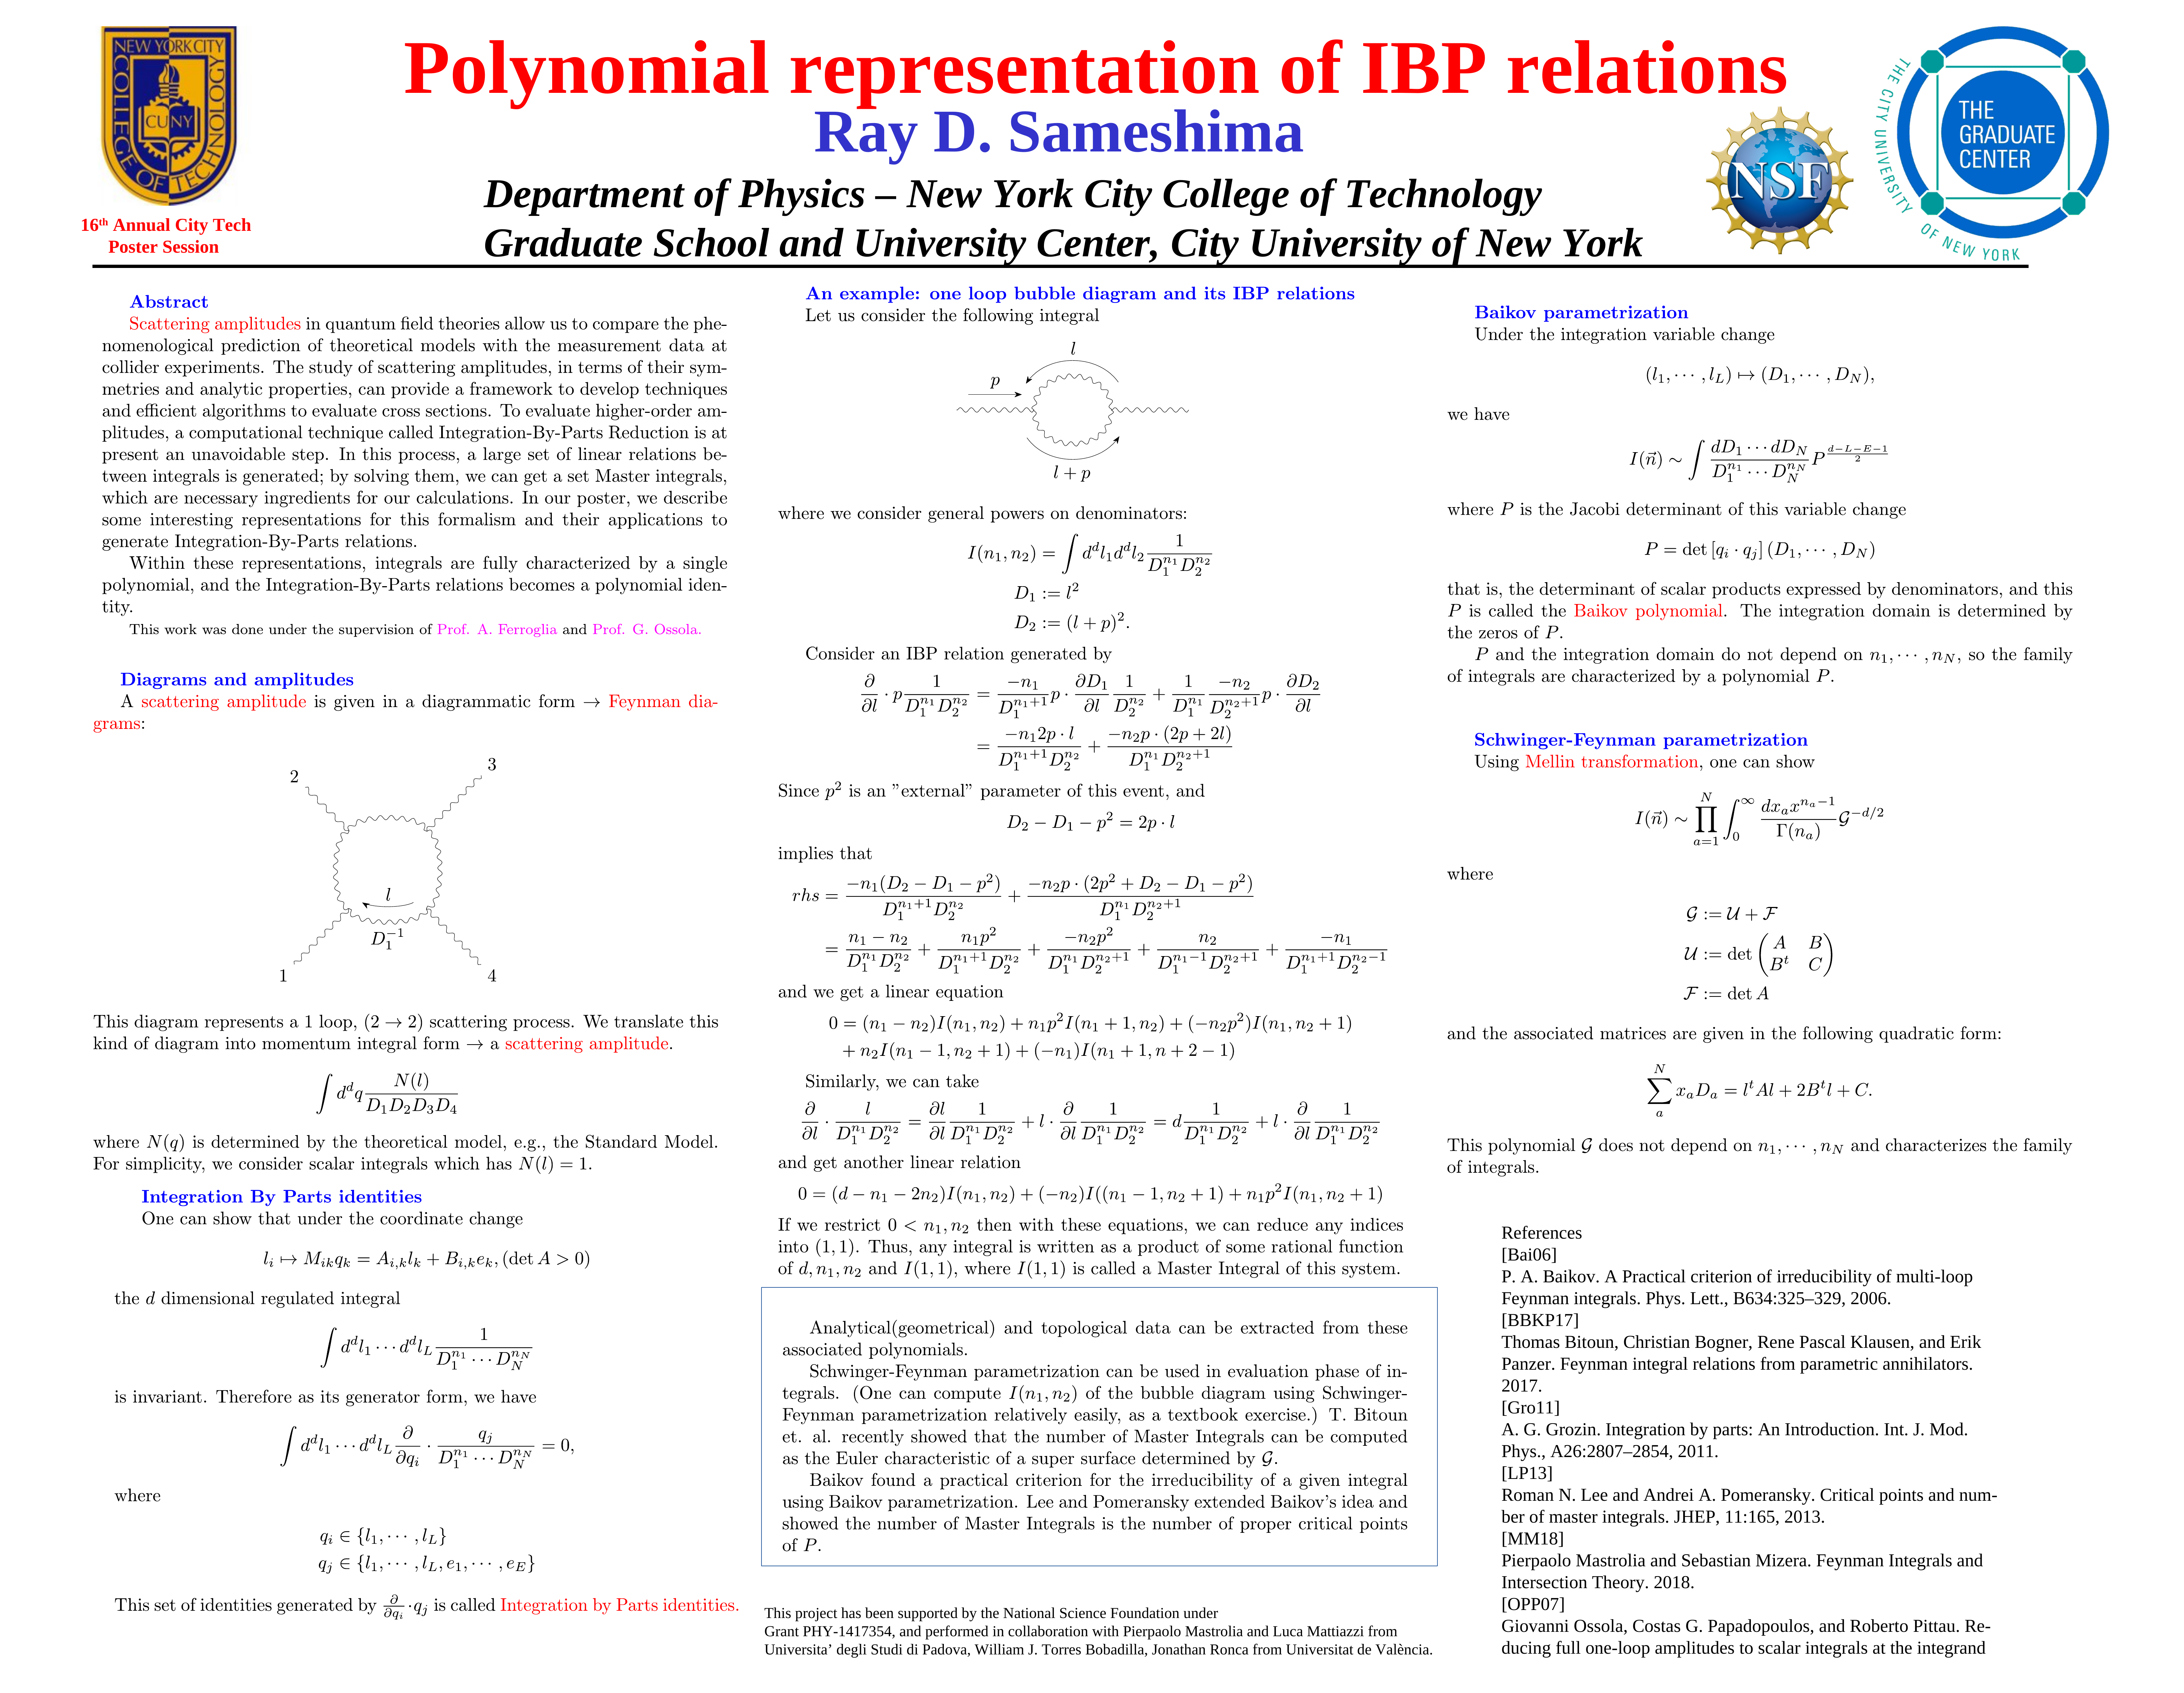

# Polynomial representation of IBP relations
Ray D. Sameshima
Department of Physics – New York City College of Technology
Graduate School and University Center, City University of New York
16th Annual City Tech Poster Session
References
[Bai06]
P. A. Baikov. A Practical criterion of irreducibility of multi-loop
Feynman integrals. Phys. Lett., B634:325–329, 2006.
[BBKP17]
Thomas Bitoun, Christian Bogner, Rene Pascal Klausen, and Erik
Panzer. Feynman integral relations from parametric annihilators.
2017.
[Gro11]
A. G. Grozin. Integration by parts: An Introduction. Int. J. Mod.
Phys., A26:2807–2854, 2011.
[LP13]
Roman N. Lee and Andrei A. Pomeransky. Critical points and num-
ber of master integrals. JHEP, 11:165, 2013.
[MM18]
Pierpaolo Mastrolia and Sebastian Mizera. Feynman Integrals and
Intersection Theory. 2018.
[OPP07]
Giovanni Ossola, Costas G. Papadopoulos, and Roberto Pittau. Re-
ducing full one-loop amplitudes to scalar integrals at the integrand
This project has been supported by the National Science Foundation under
Grant PHY-1417354, and performed in collaboration with Pierpaolo Mastrolia and Luca Mattiazzi from Universita’ degli Studi di Padova, William J. Torres Bobadilla, Jonathan Ronca from Universitat de València.